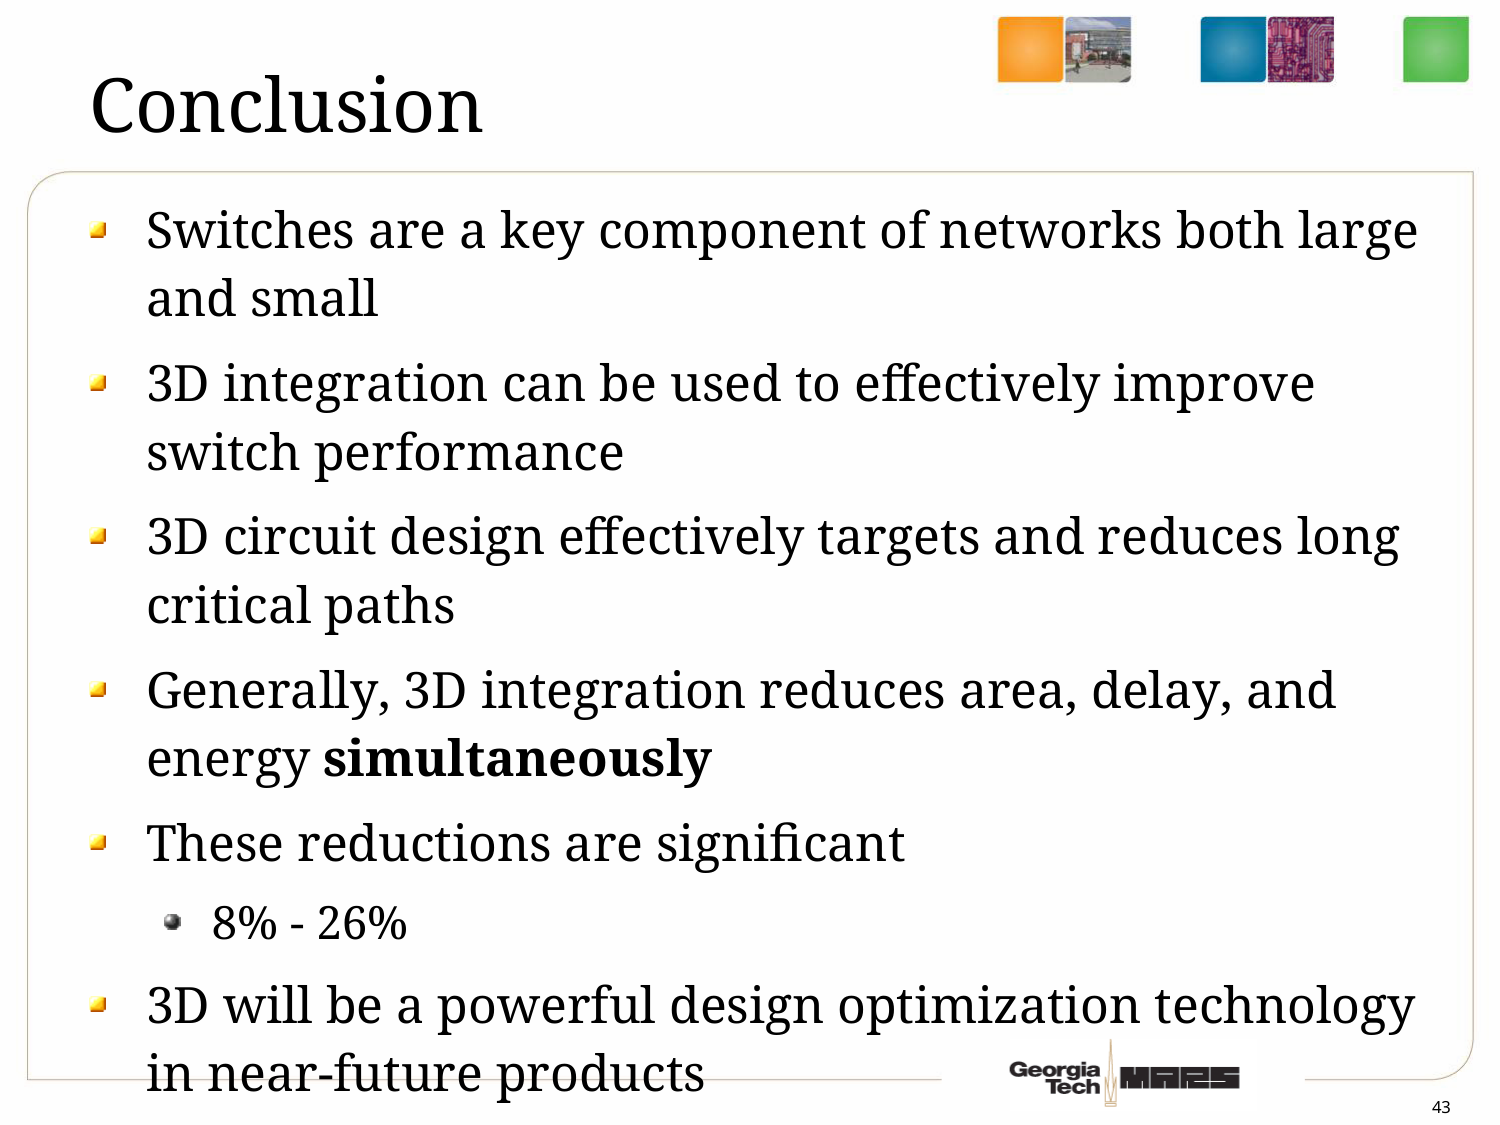

# Conclusion
Switches are a key component of networks both large and small
3D integration can be used to effectively improve switch performance
3D circuit design effectively targets and reduces long critical paths
Generally, 3D integration reduces area, delay, and energy simultaneously
These reductions are significant
8% - 26%
3D will be a powerful design optimization technology in near-future products
43